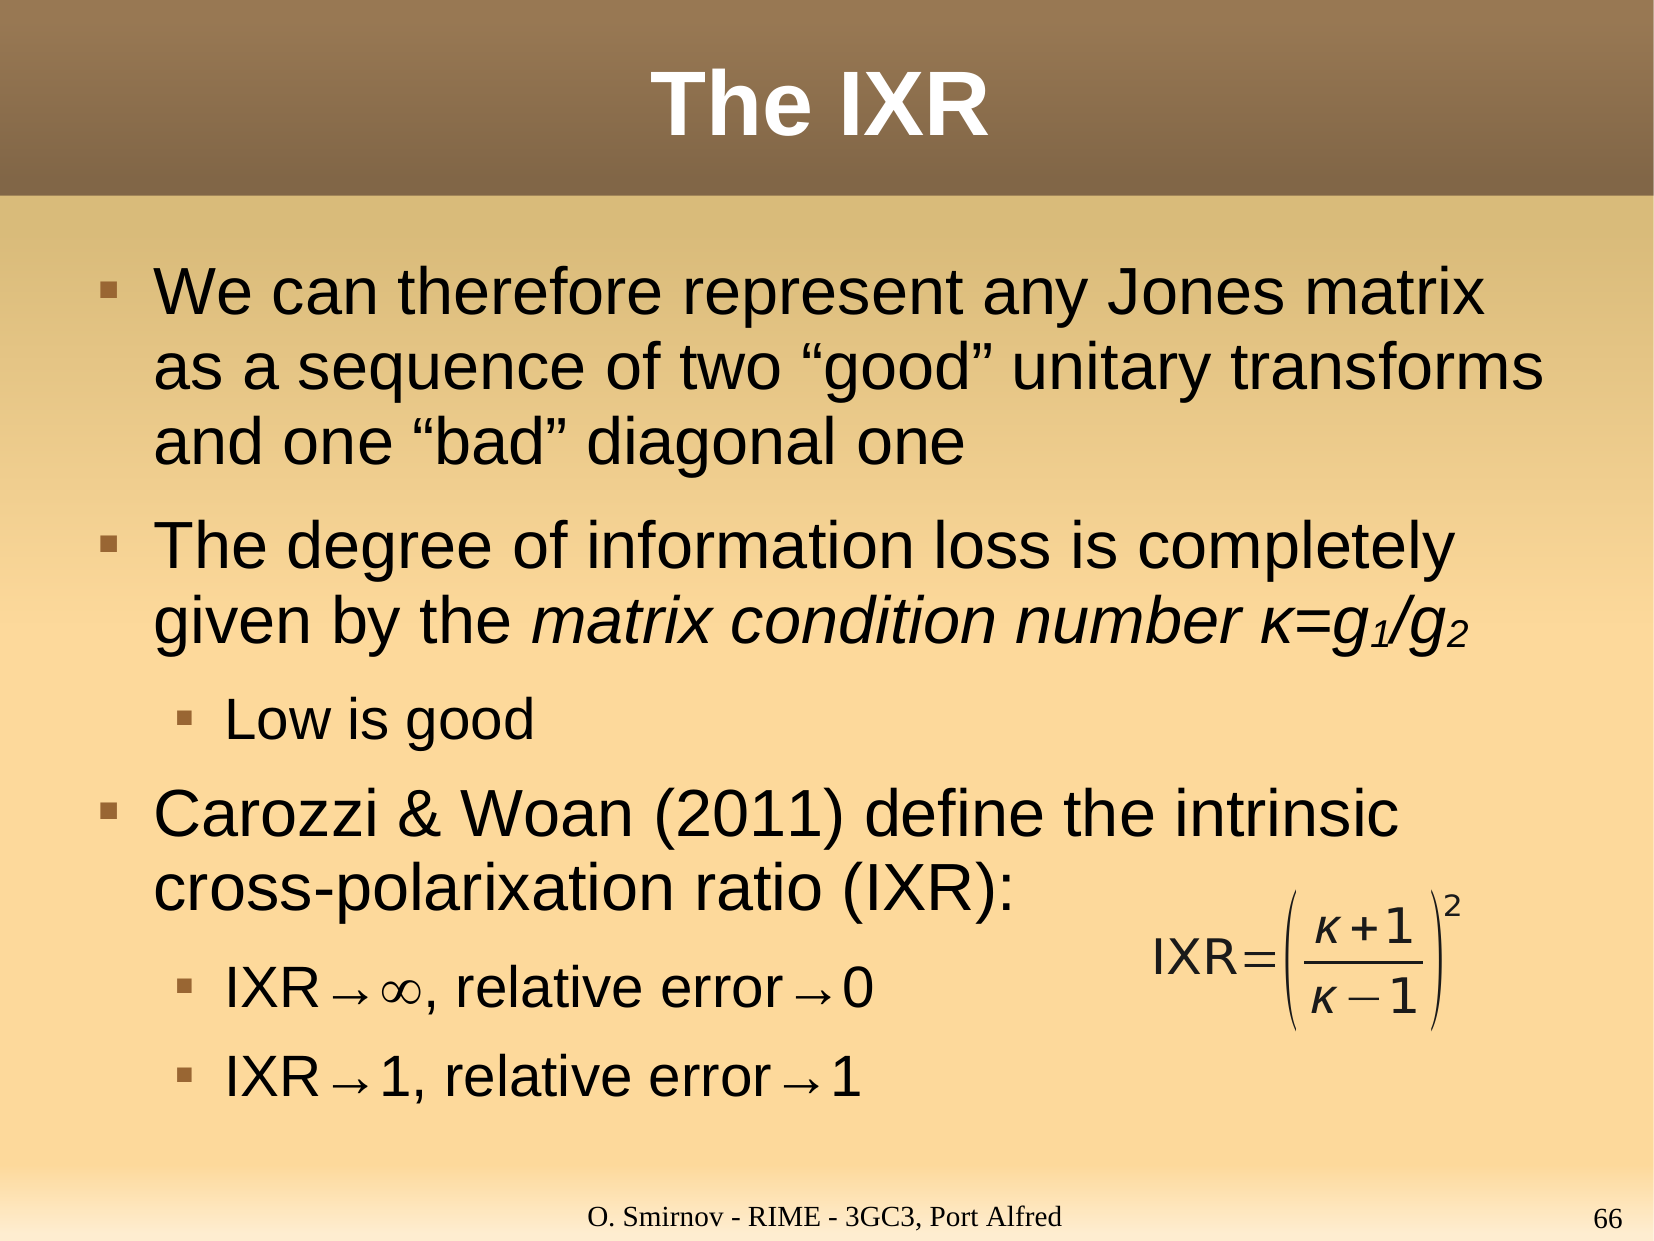

# The IXR
We can therefore represent any Jones matrix as a sequence of two “good” unitary transforms and one “bad” diagonal one
The degree of information loss is completely given by the matrix condition number κ=g1/g2
Low is good
Carozzi & Woan (2011) define the intrinsic cross-polarixation ratio (IXR):
IXR→, relative error→0
IXR→1, relative error→1
O. Smirnov - RIME - 3GC3, Port Alfred
66